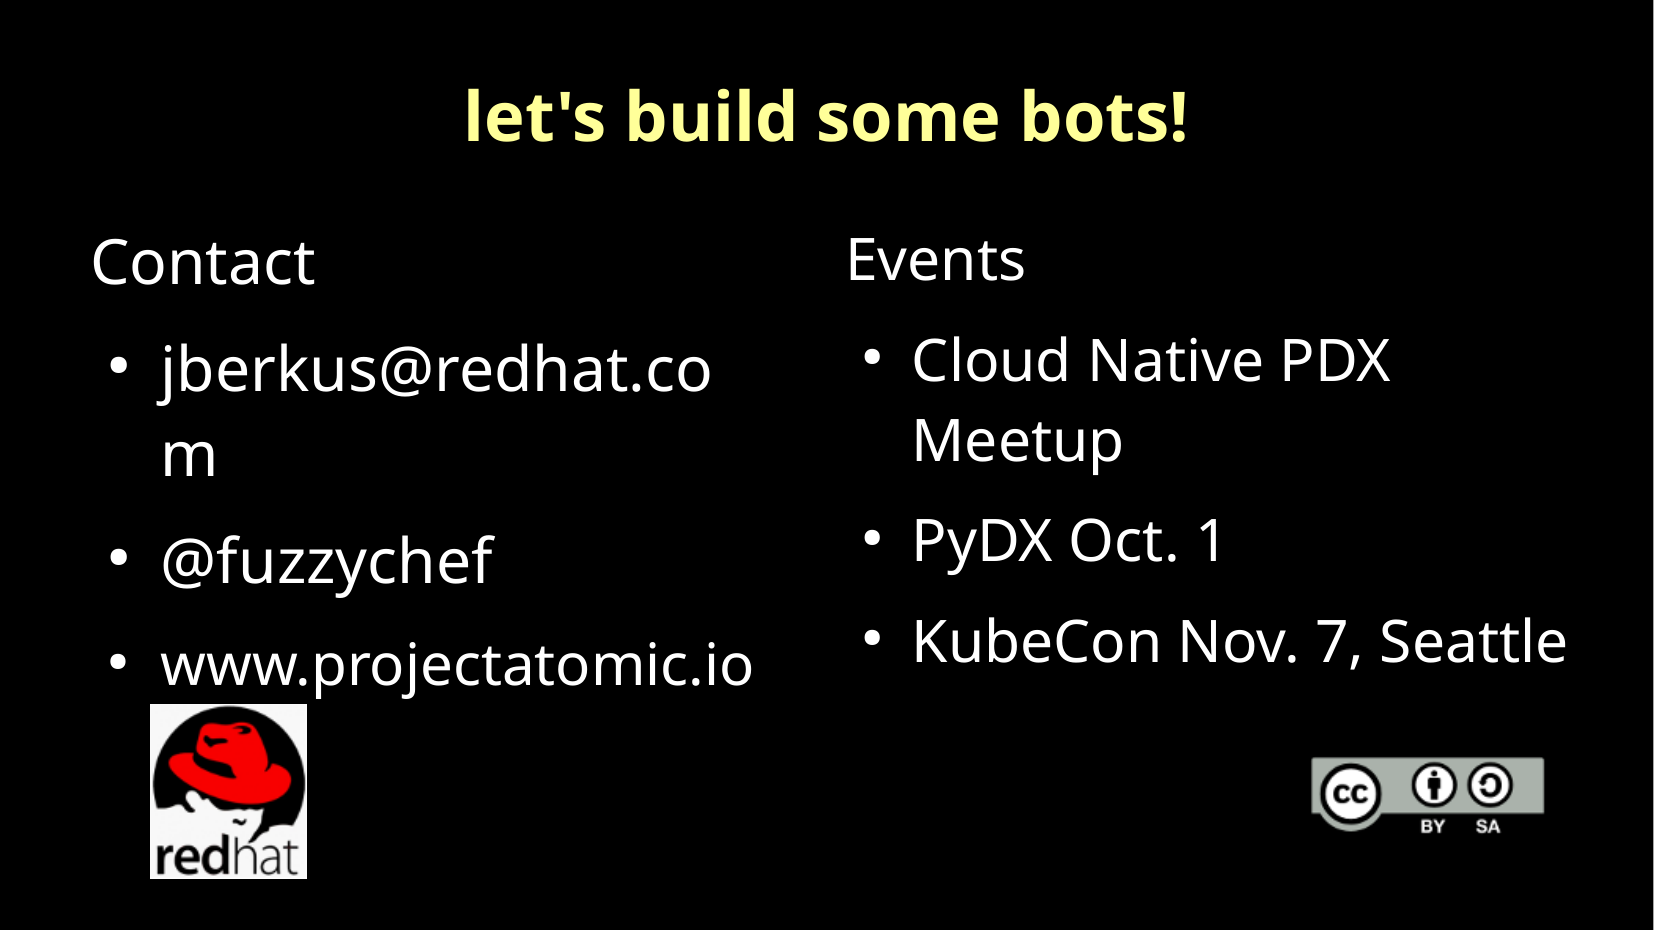

# let's build some bots!
Contact
jberkus@redhat.com
@fuzzychef
www.projectatomic.io
Events
Cloud Native PDX Meetup
PyDX Oct. 1
KubeCon Nov. 7, Seattle